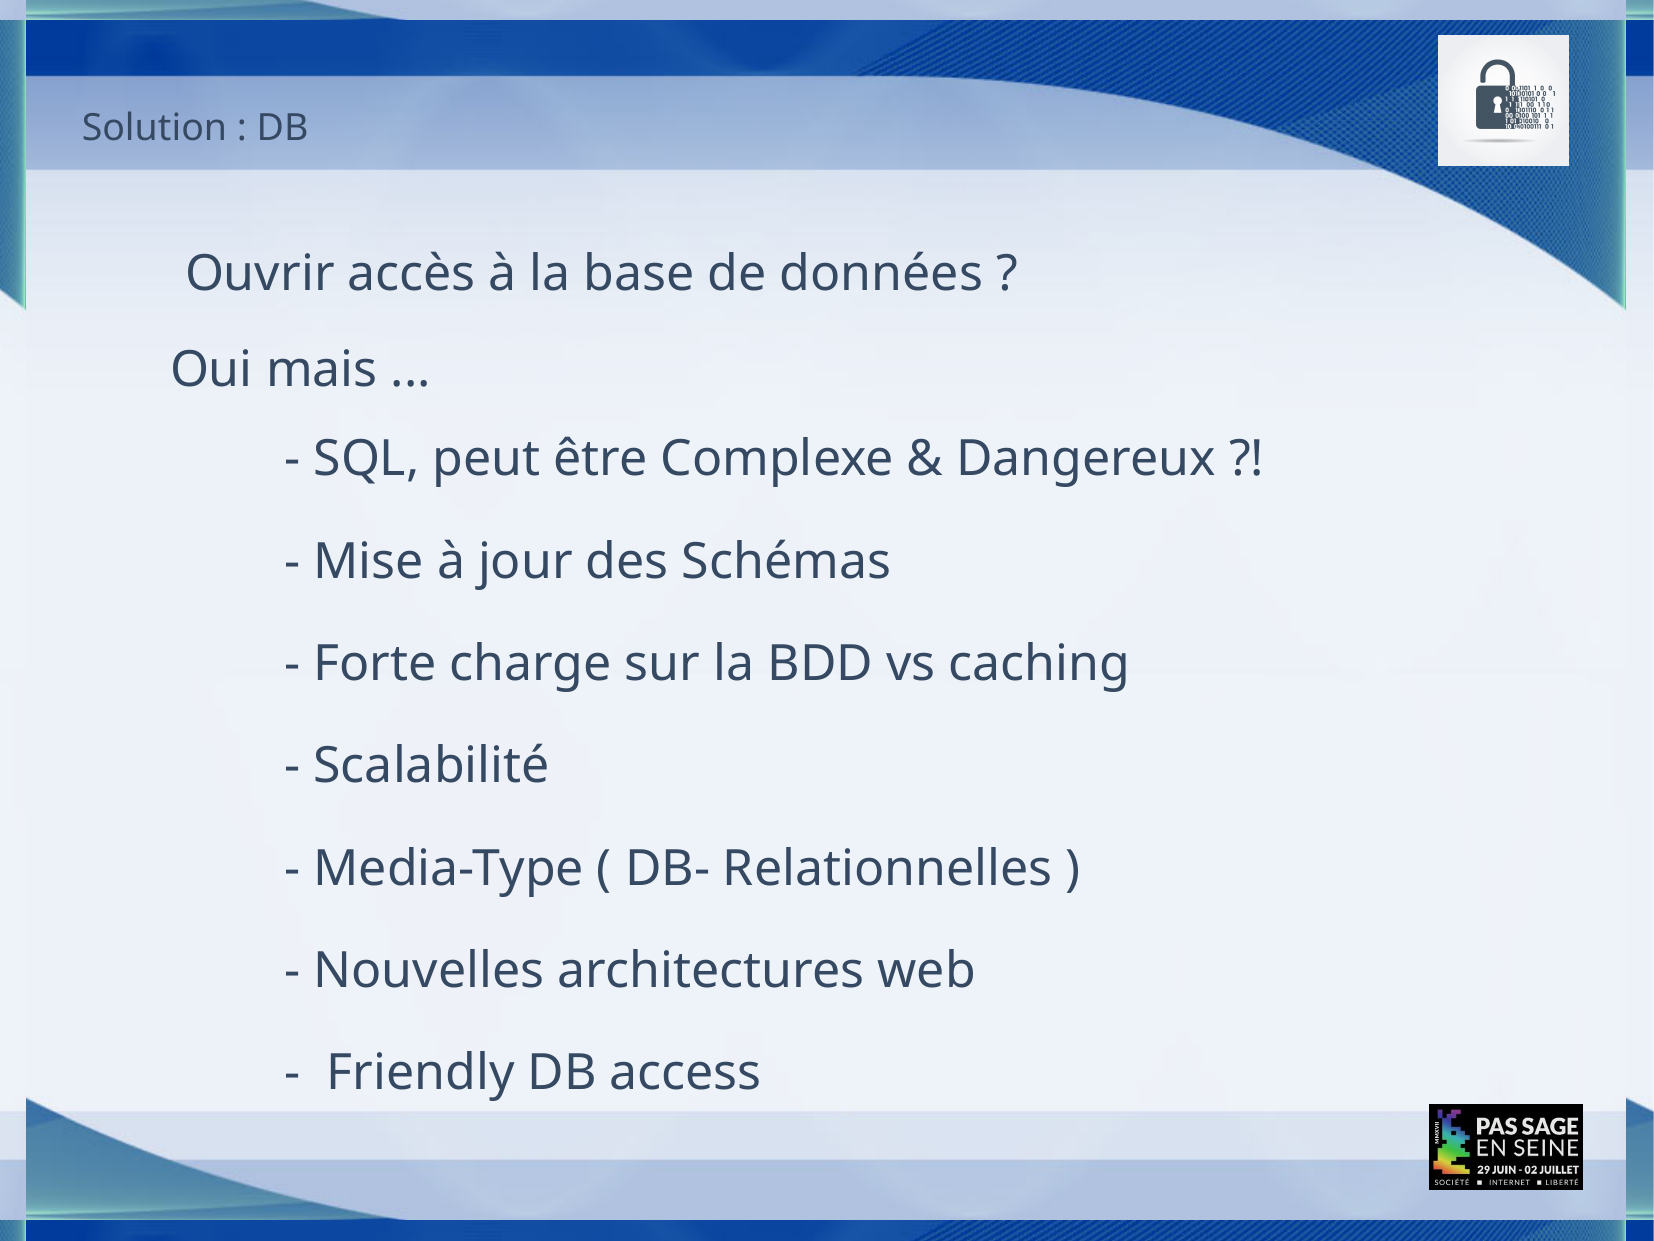

Solution : DB
# Ouvrir accès à la base de données ?
Oui mais ...
 - SQL, peut être Complexe & Dangereux ?!
 - Mise à jour des Schémas
 - Forte charge sur la BDD vs caching
 - Scalabilité
 - Media-Type ( DB- Relationnelles )
 - Nouvelles architectures web
 - Friendly DB access